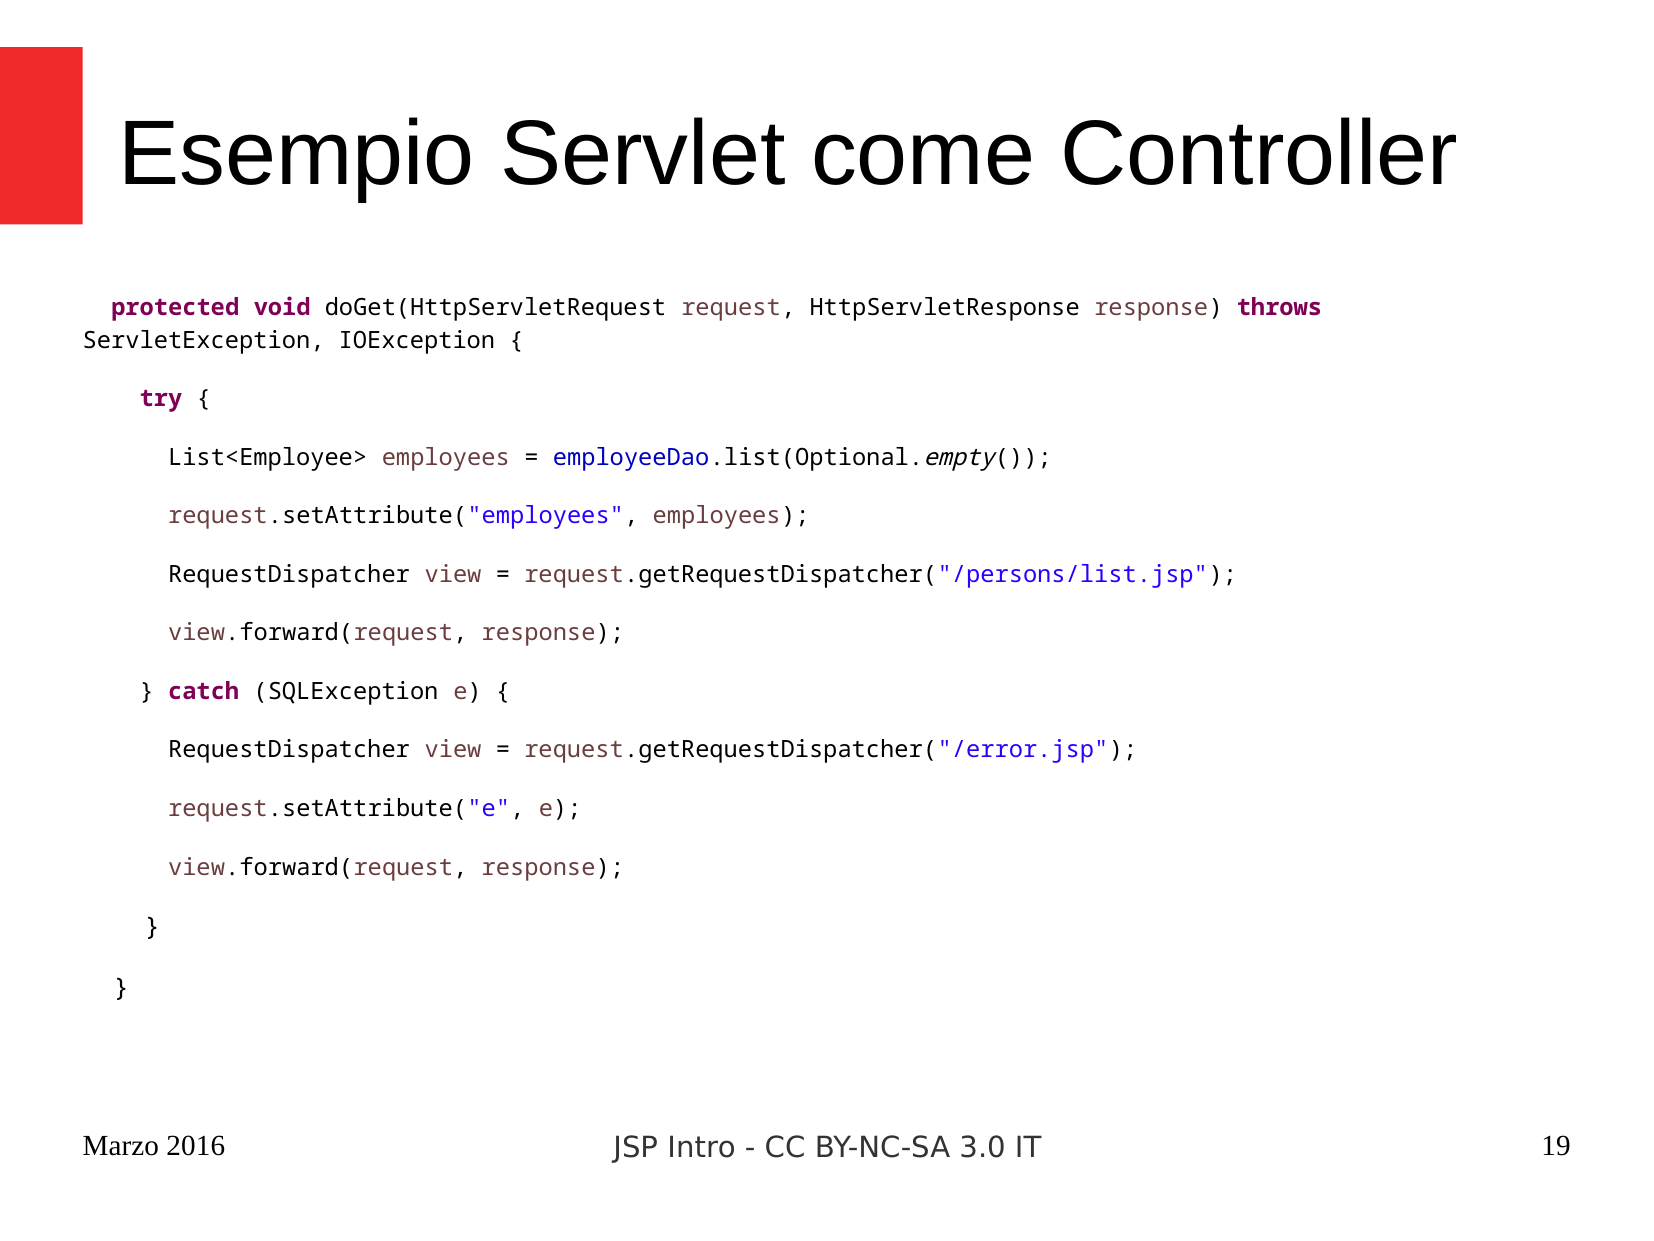

# Esempio Servlet come Controller
 protected void doGet(HttpServletRequest request, HttpServletResponse response) throws ServletException, IOException {
 try {
 List<Employee> employees = employeeDao.list(Optional.empty());
 request.setAttribute("employees", employees);
 RequestDispatcher view = request.getRequestDispatcher("/persons/list.jsp");
 view.forward(request, response);
 } catch (SQLException e) {
 RequestDispatcher view = request.getRequestDispatcher("/error.jsp");
 request.setAttribute("e", e);
 view.forward(request, response);
 }
 }
Your Date Here
Your Footer Here
19